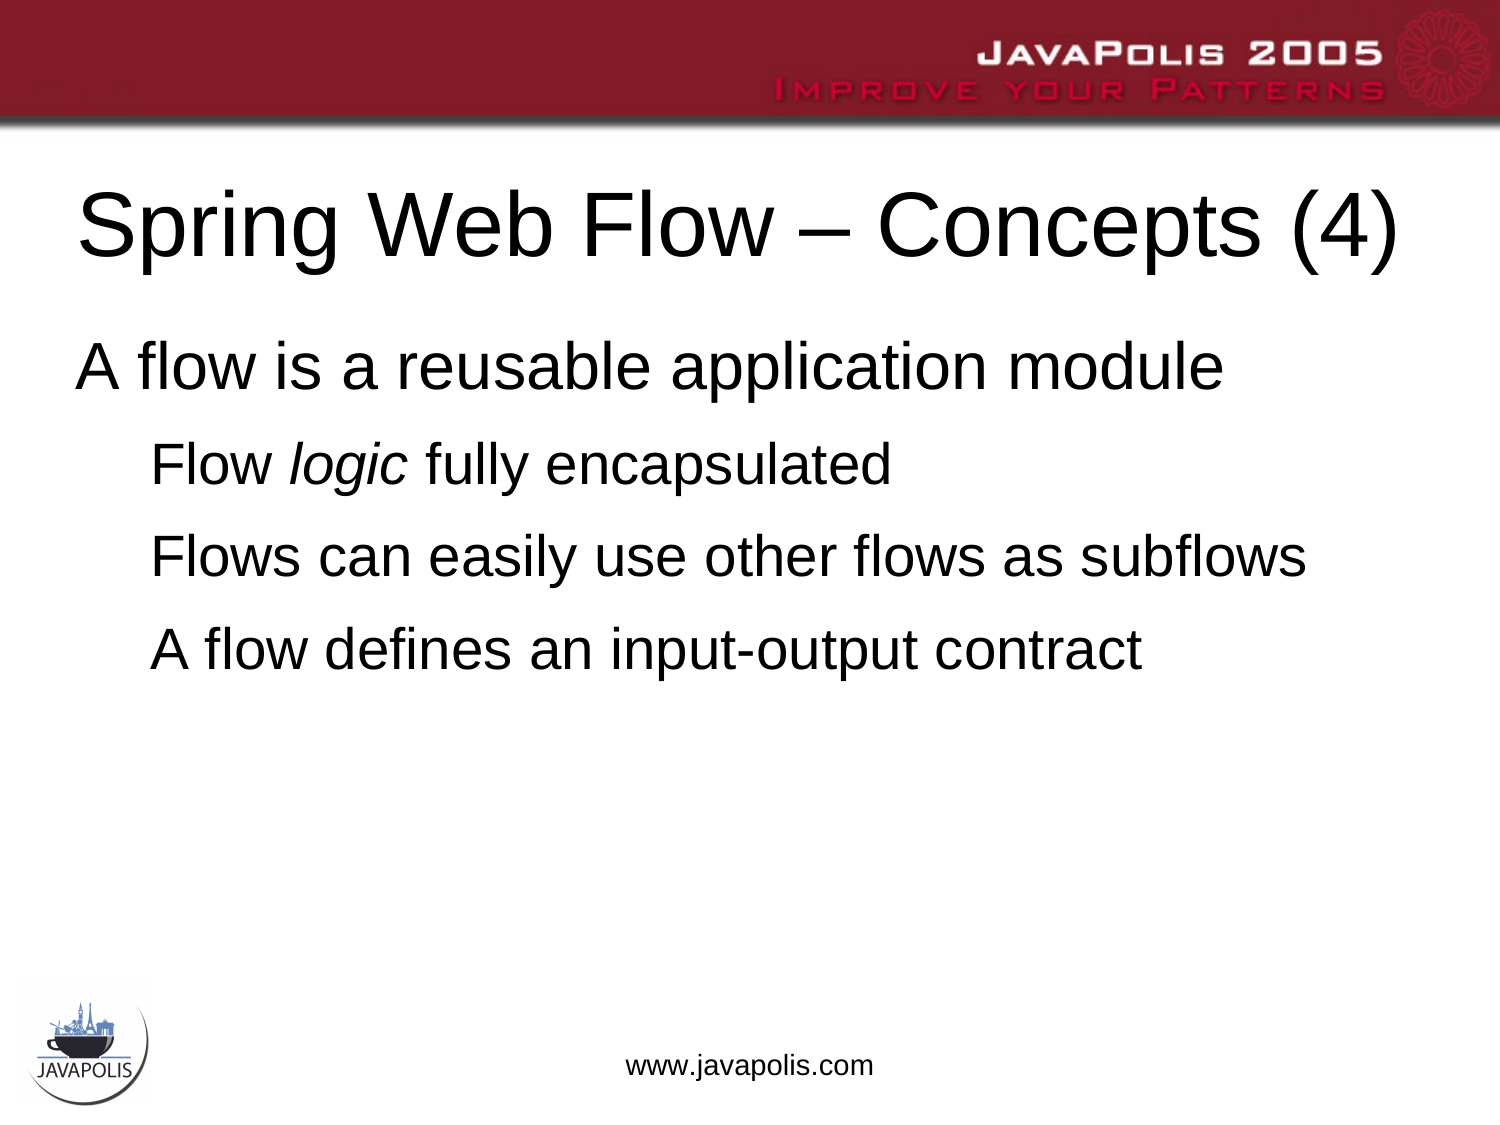

# Spring Web Flow – Concepts (4)
A flow is a reusable application module
Flow logic fully encapsulated
Flows can easily use other flows as subflows
A flow defines an input-output contract